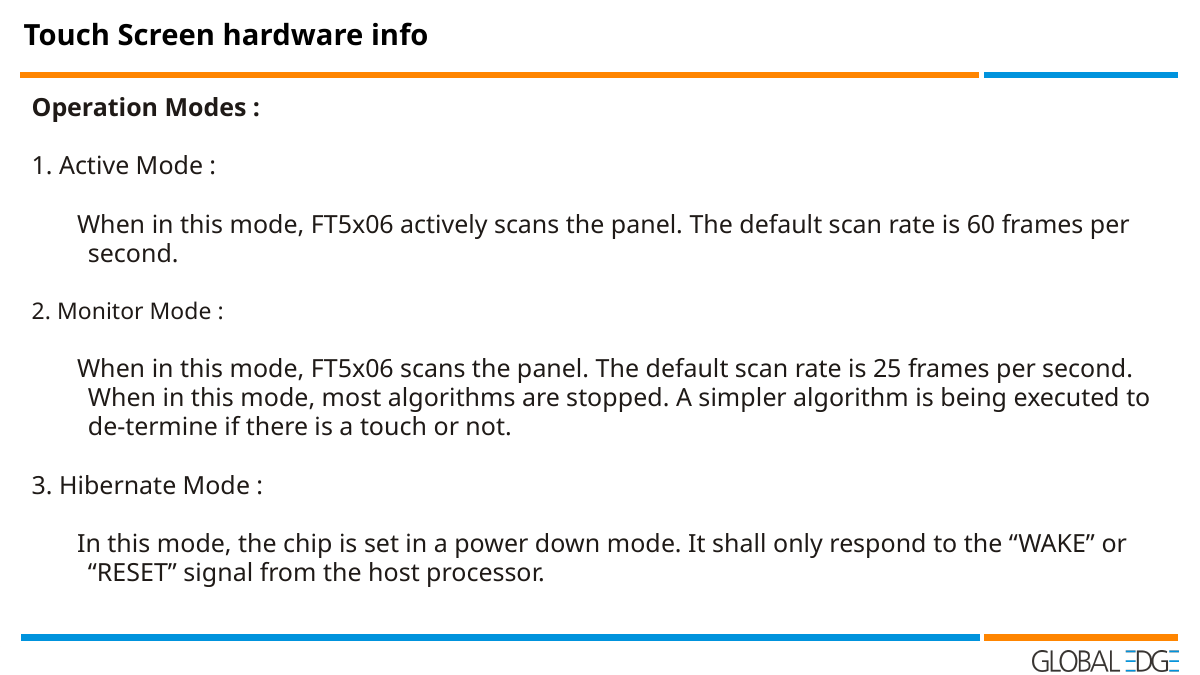

# Touch Screen hardware info
Operation Modes :
1. Active Mode :
 When in this mode, FT5x06 actively scans the panel. The default scan rate is 60 frames per second.
2. Monitor Mode :
 When in this mode, FT5x06 scans the panel. The default scan rate is 25 frames per second. When in this mode, most algorithms are stopped. A simpler algorithm is being executed to de-termine if there is a touch or not.
3. Hibernate Mode :
 In this mode, the chip is set in a power down mode. It shall only respond to the “WAKE” or “RESET” signal from the host processor.